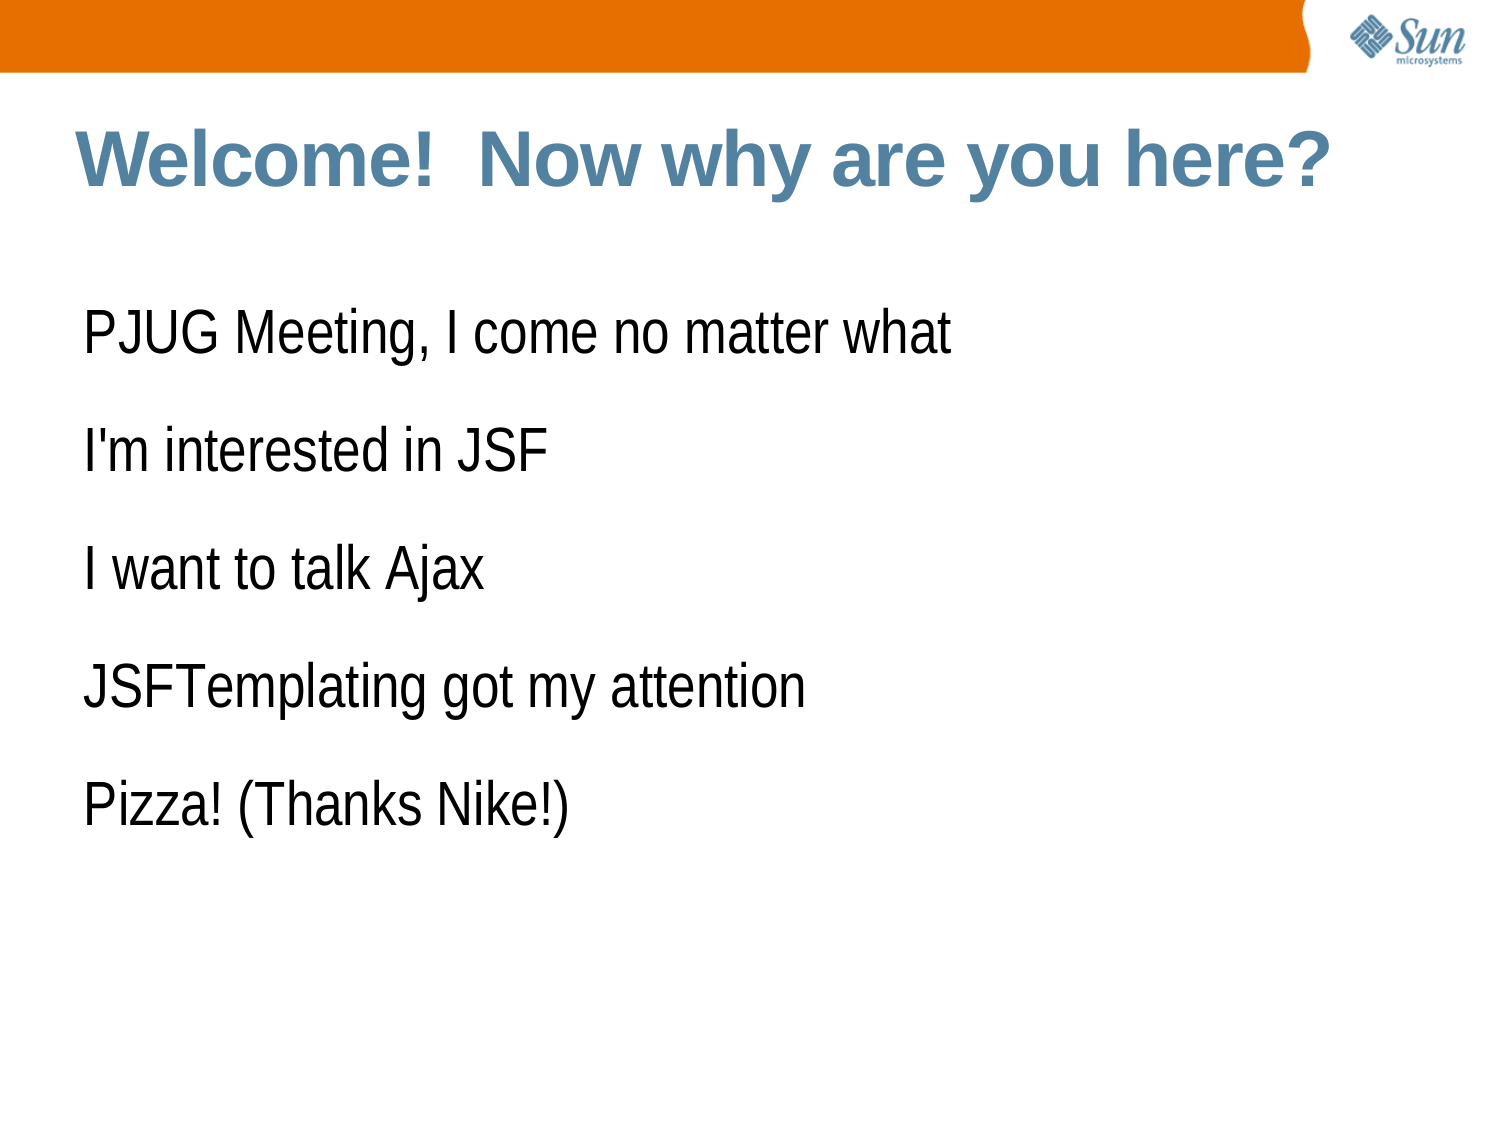

# Welcome! Now why are you here?
PJUG Meeting, I come no matter what
I'm interested in JSF
I want to talk Ajax
JSFTemplating got my attention
Pizza! (Thanks Nike!)